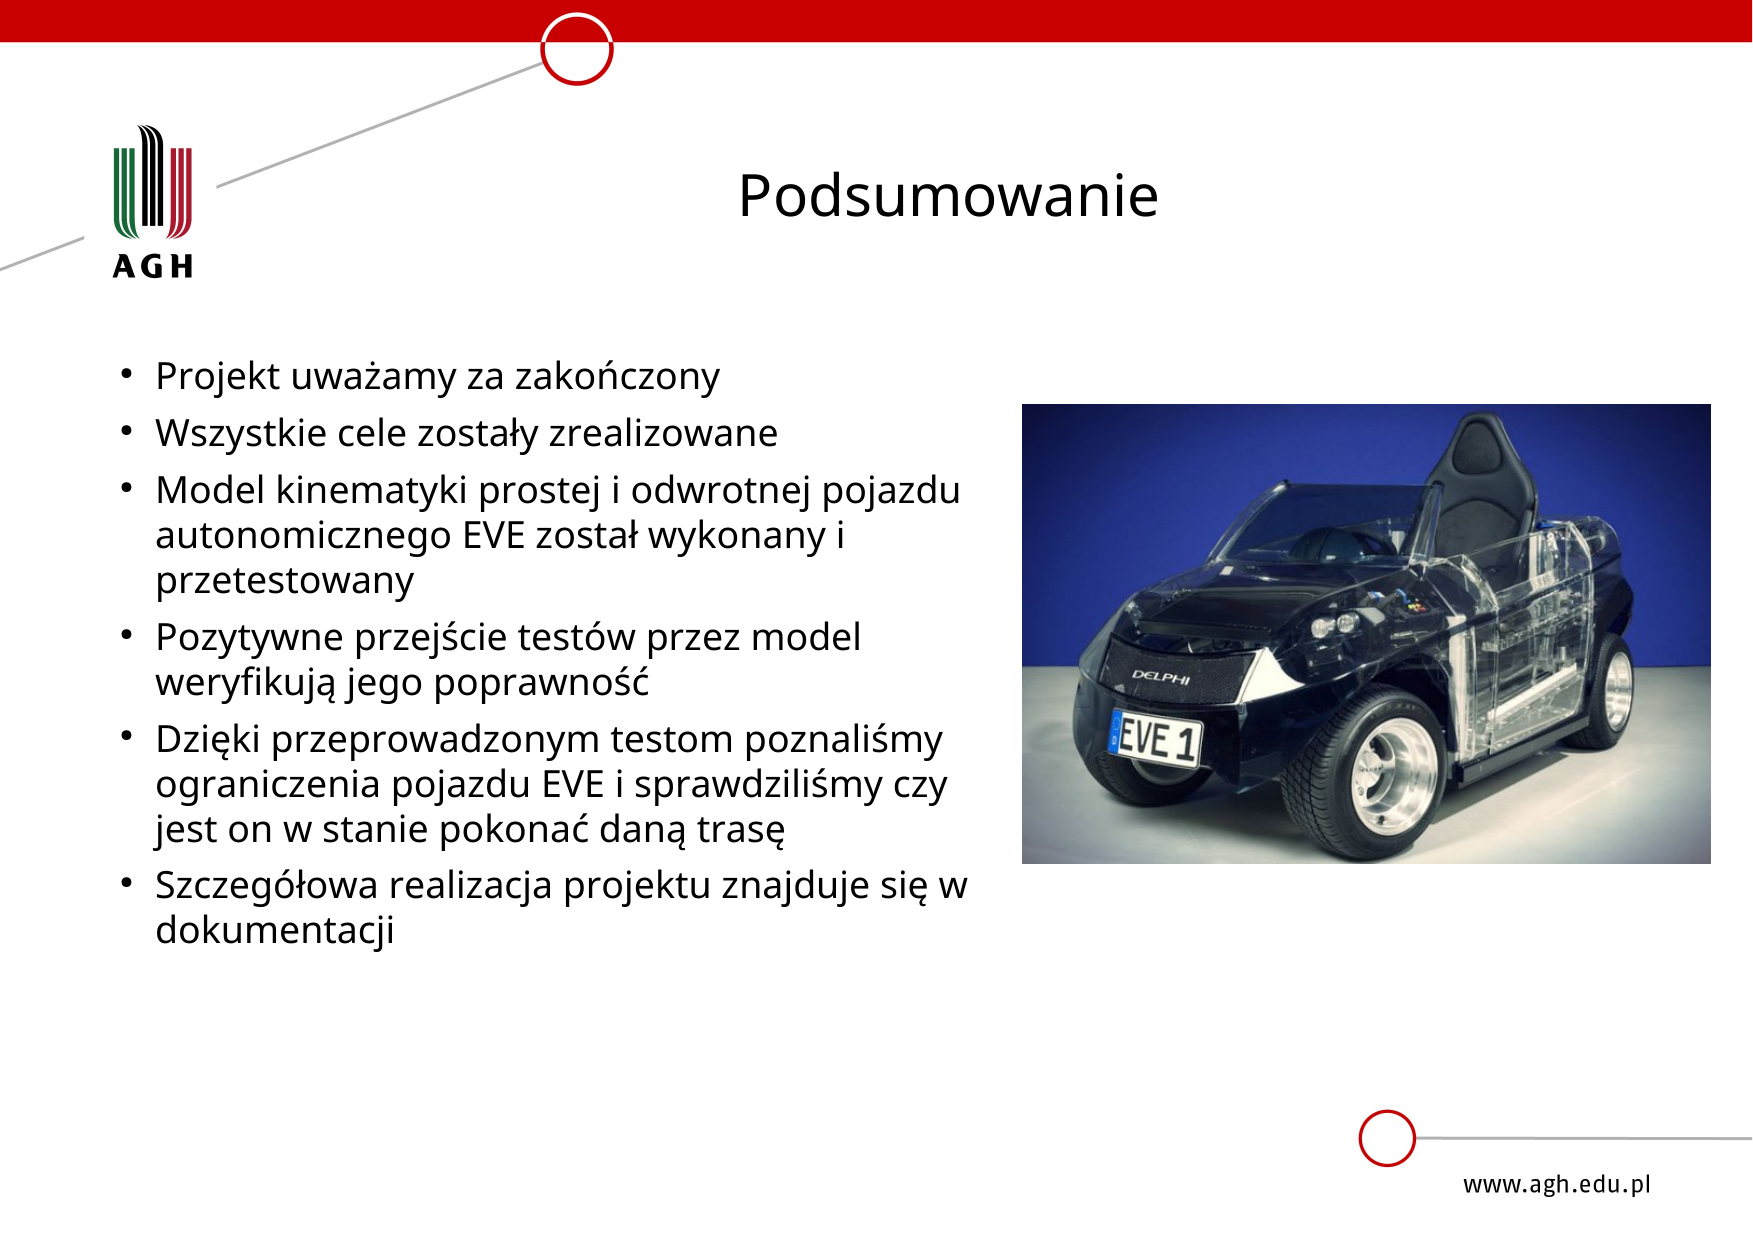

Podsumowanie
Projekt uważamy za zakończony
Wszystkie cele zostały zrealizowane
Model kinematyki prostej i odwrotnej pojazdu autonomicznego EVE został wykonany i przetestowany
Pozytywne przejście testów przez model weryfikują jego poprawność
Dzięki przeprowadzonym testom poznaliśmy ograniczenia pojazdu EVE i sprawdziliśmy czy jest on w stanie pokonać daną trasę
Szczegółowa realizacja projektu znajduje się w dokumentacji